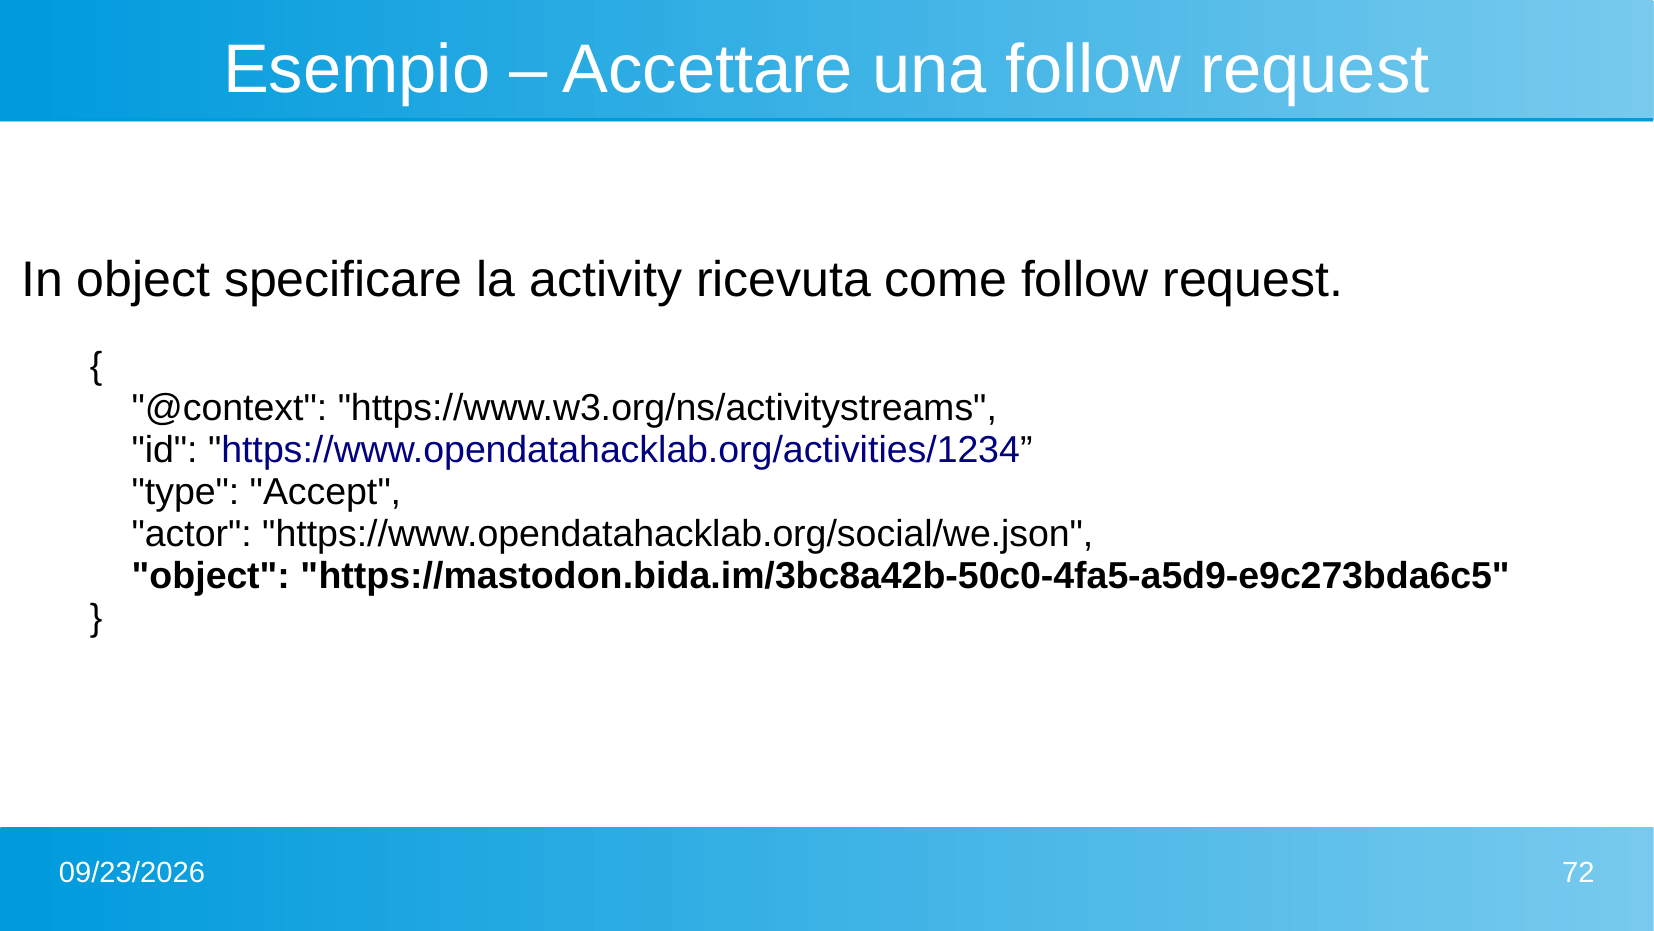

# Esempio – Accettare una follow request
In object specificare la activity ricevuta come follow request.
{
 "@context": "https://www.w3.org/ns/activitystreams",
 "id": "https://www.opendatahacklab.org/activities/1234”
 "type": "Accept",
 "actor": "https://www.opendatahacklab.org/social/we.json",
 "object": "https://mastodon.bida.im/3bc8a42b-50c0-4fa5-a5d9-e9c273bda6c5"
}
72